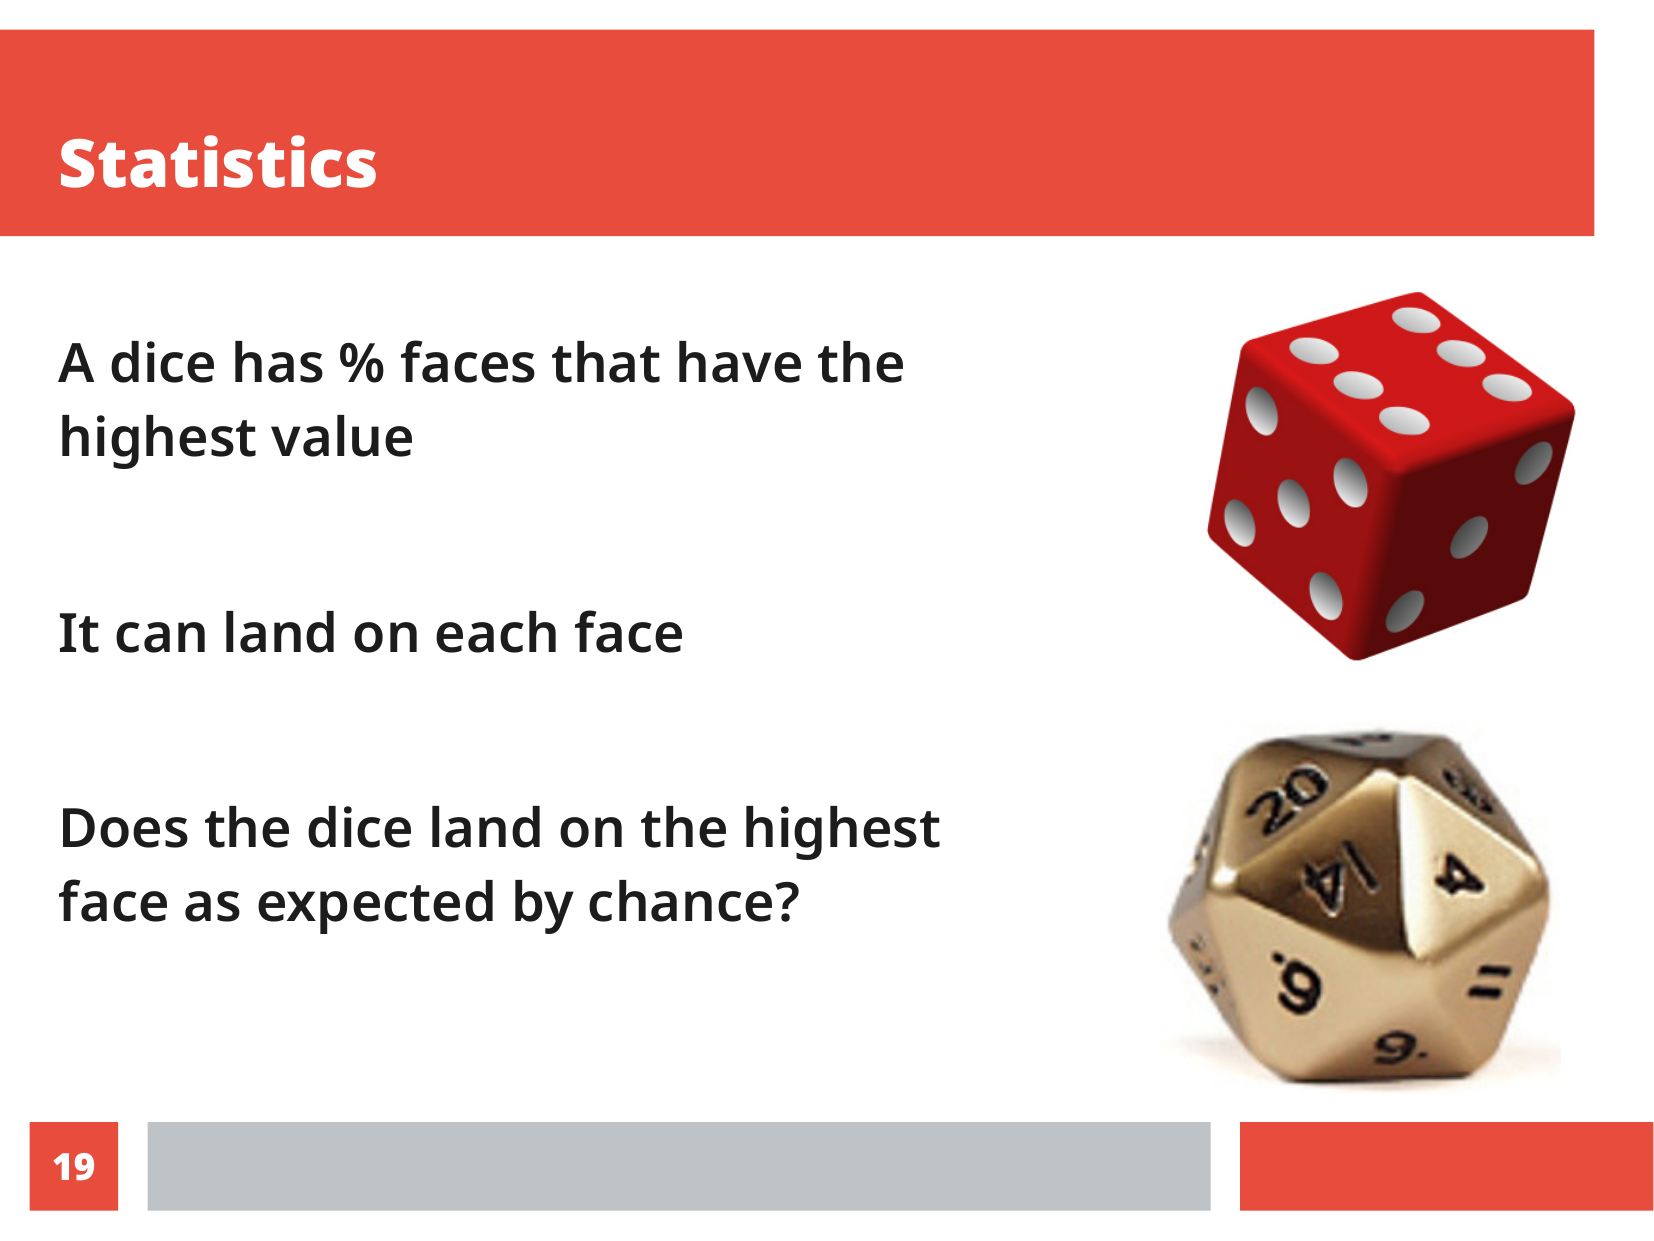

# Statistics
A dice has % faces that have the highest value
It can land on each face
Does the dice land on the highest face as expected by chance?
19